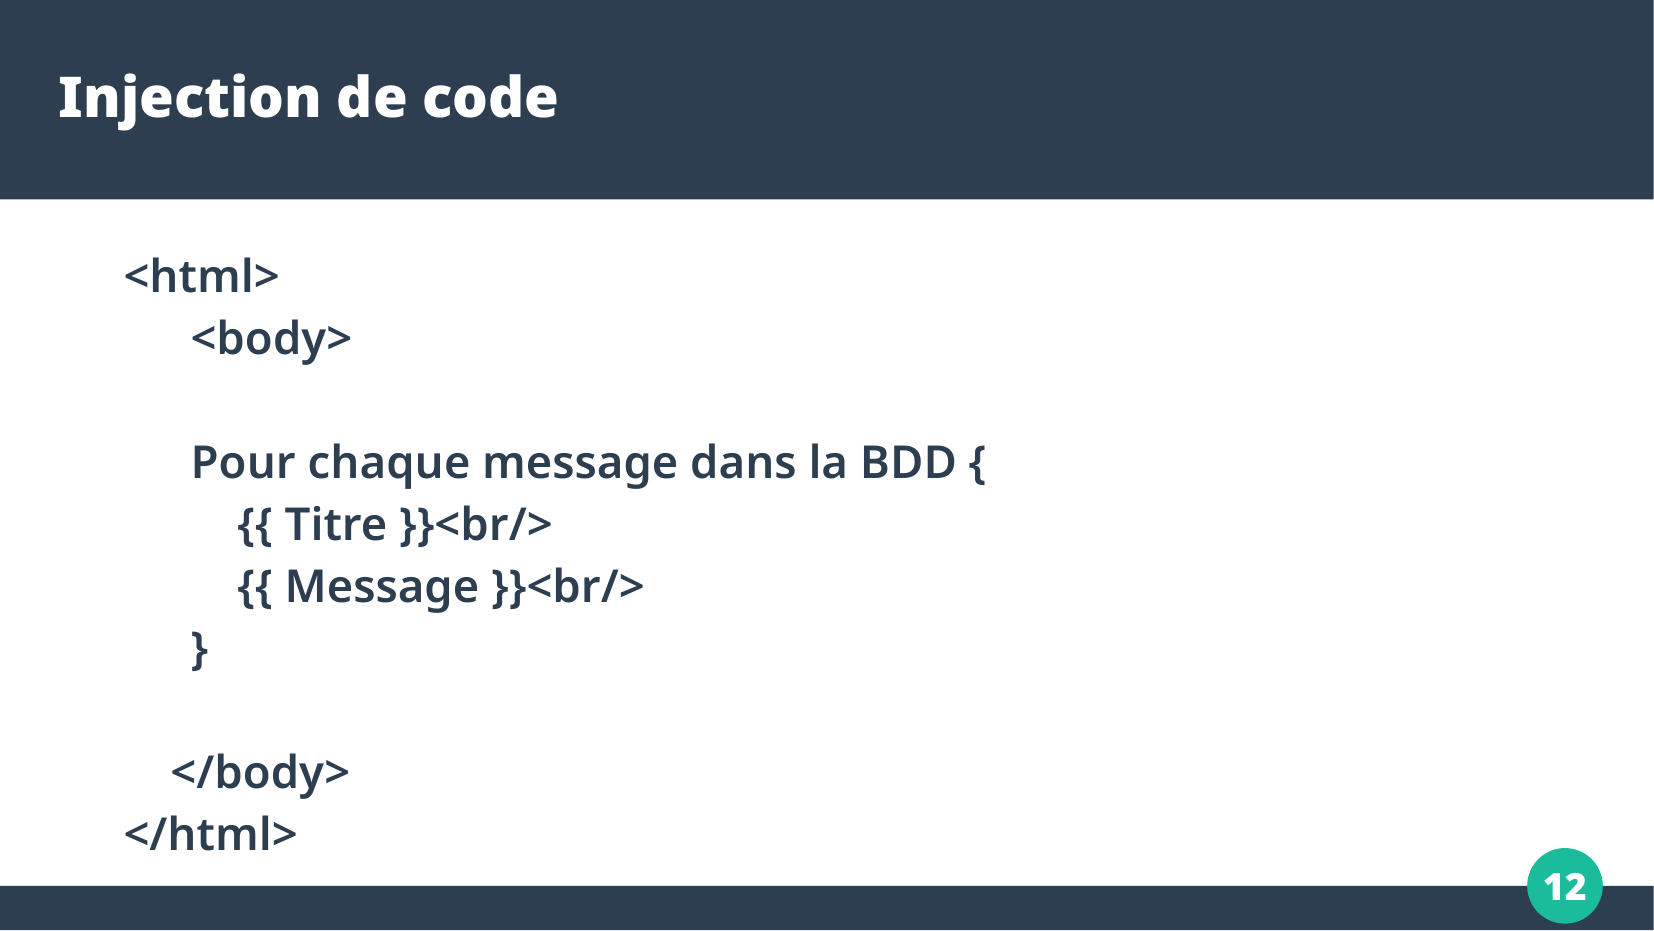

# Injection de code
<html>
	<body>
	Pour chaque message dans la BDD {
				 {{ Titre }}<br/>
			 {{ Message }}<br/>
	}
 </body>
</html>